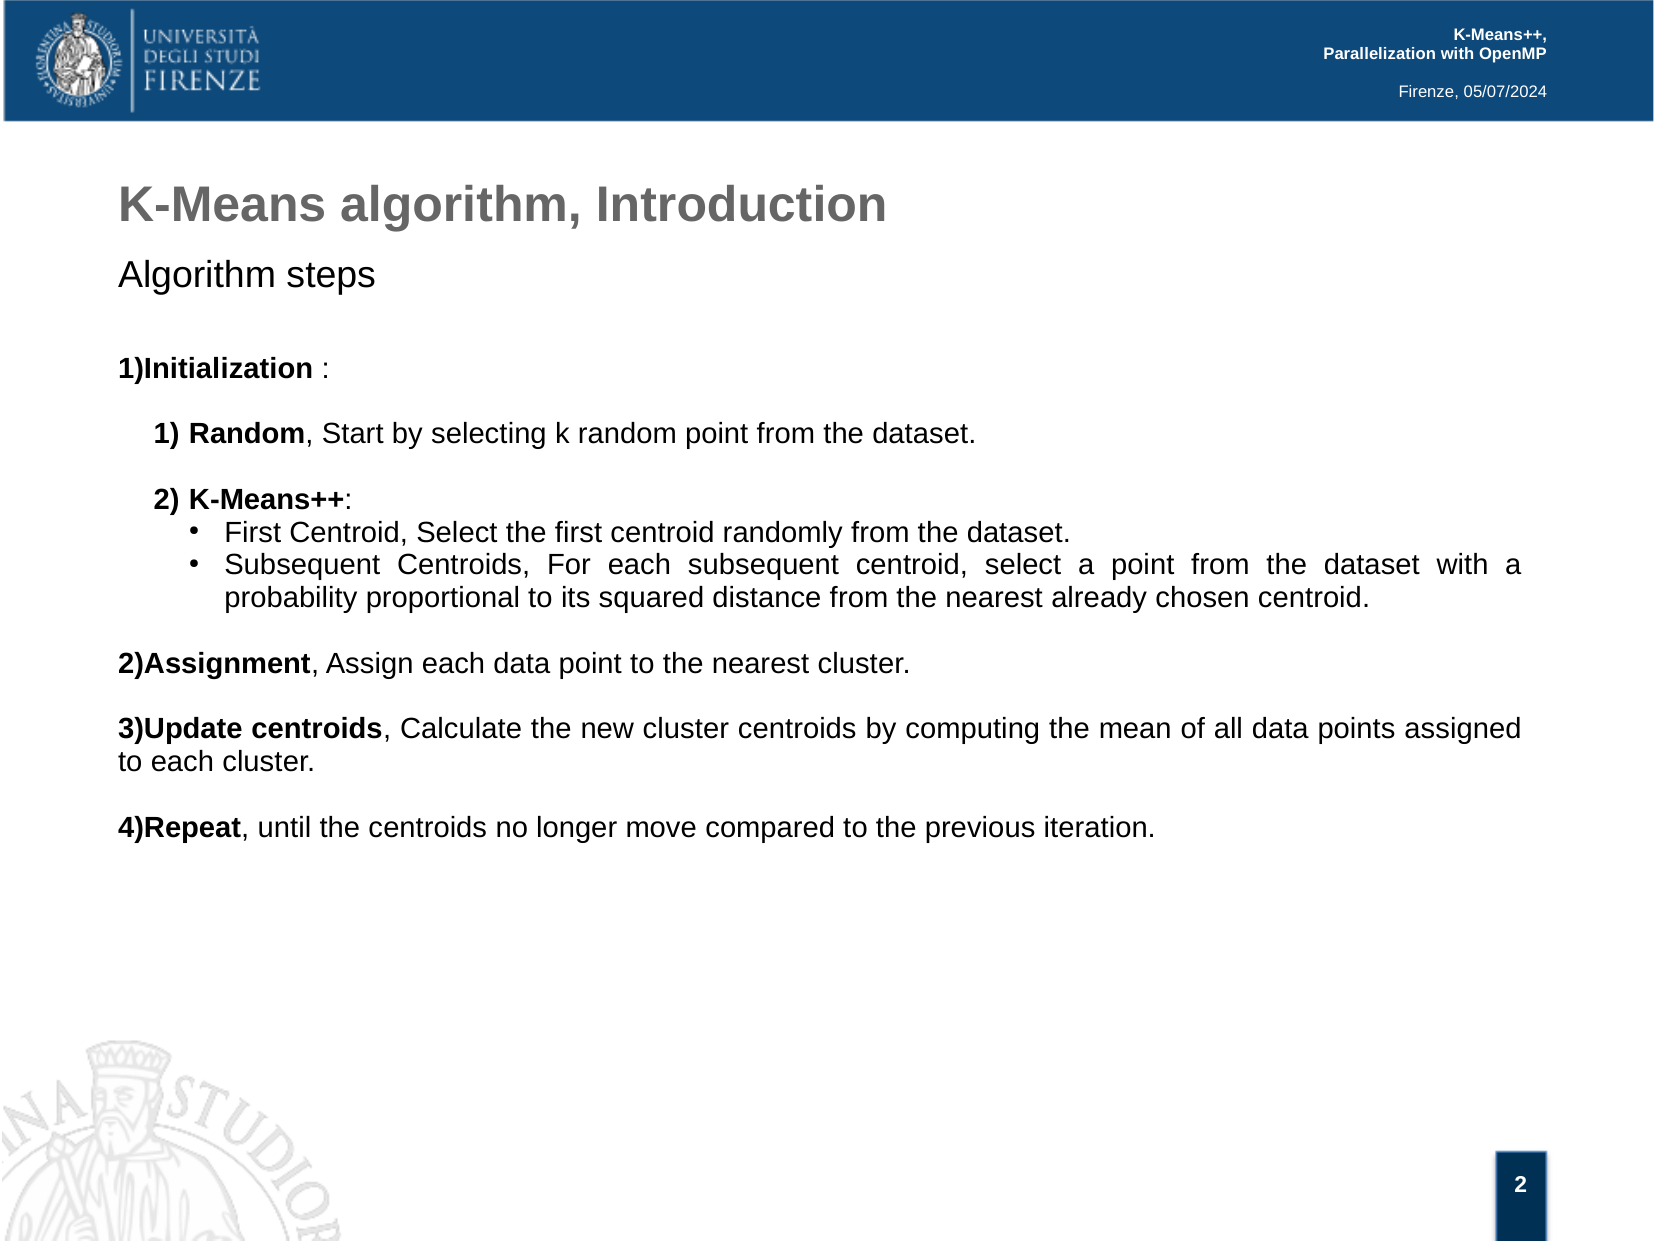

K-Means++,
Parallelization with OpenMP
Firenze, 05/07/2024
K-Means algorithm, Introduction
Algorithm steps
Initialization :​
Random, Start by selecting k random point from the dataset.
 ​
K-Means++:​
First Centroid, Select the first centroid randomly from the dataset.​
Subsequent Centroids, For each subsequent centroid, select a point from the dataset with a probability proportional to its squared distance from the nearest already chosen centroid.
Assignment, Assign each data point to the nearest cluster.​
Update centroids, Calculate the new cluster centroids by computing the mean of all data points assigned to each cluster.​
Repeat, until the centroids no longer move compared to the previous iteration.​
​
​
2